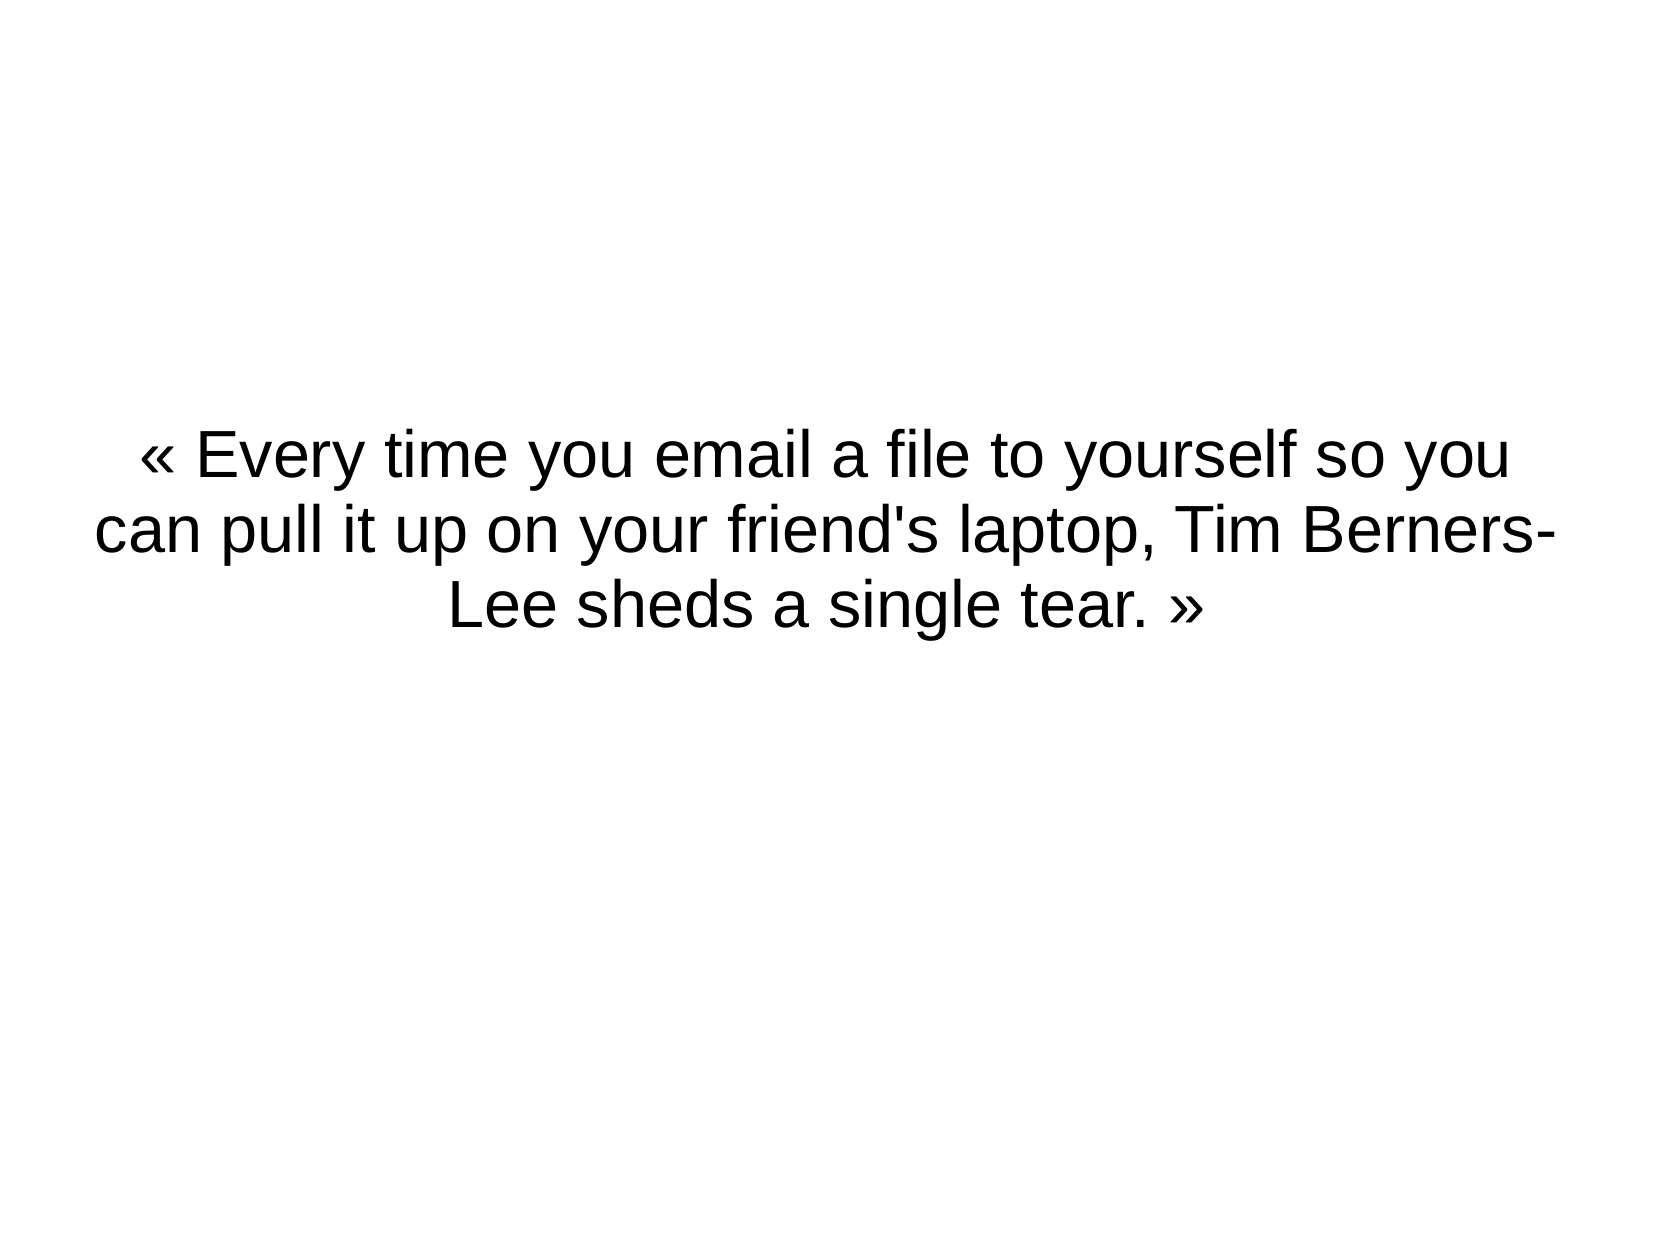

# « Every time you email a file to yourself so you can pull it up on your friend's laptop, Tim Berners-Lee sheds a single tear. »